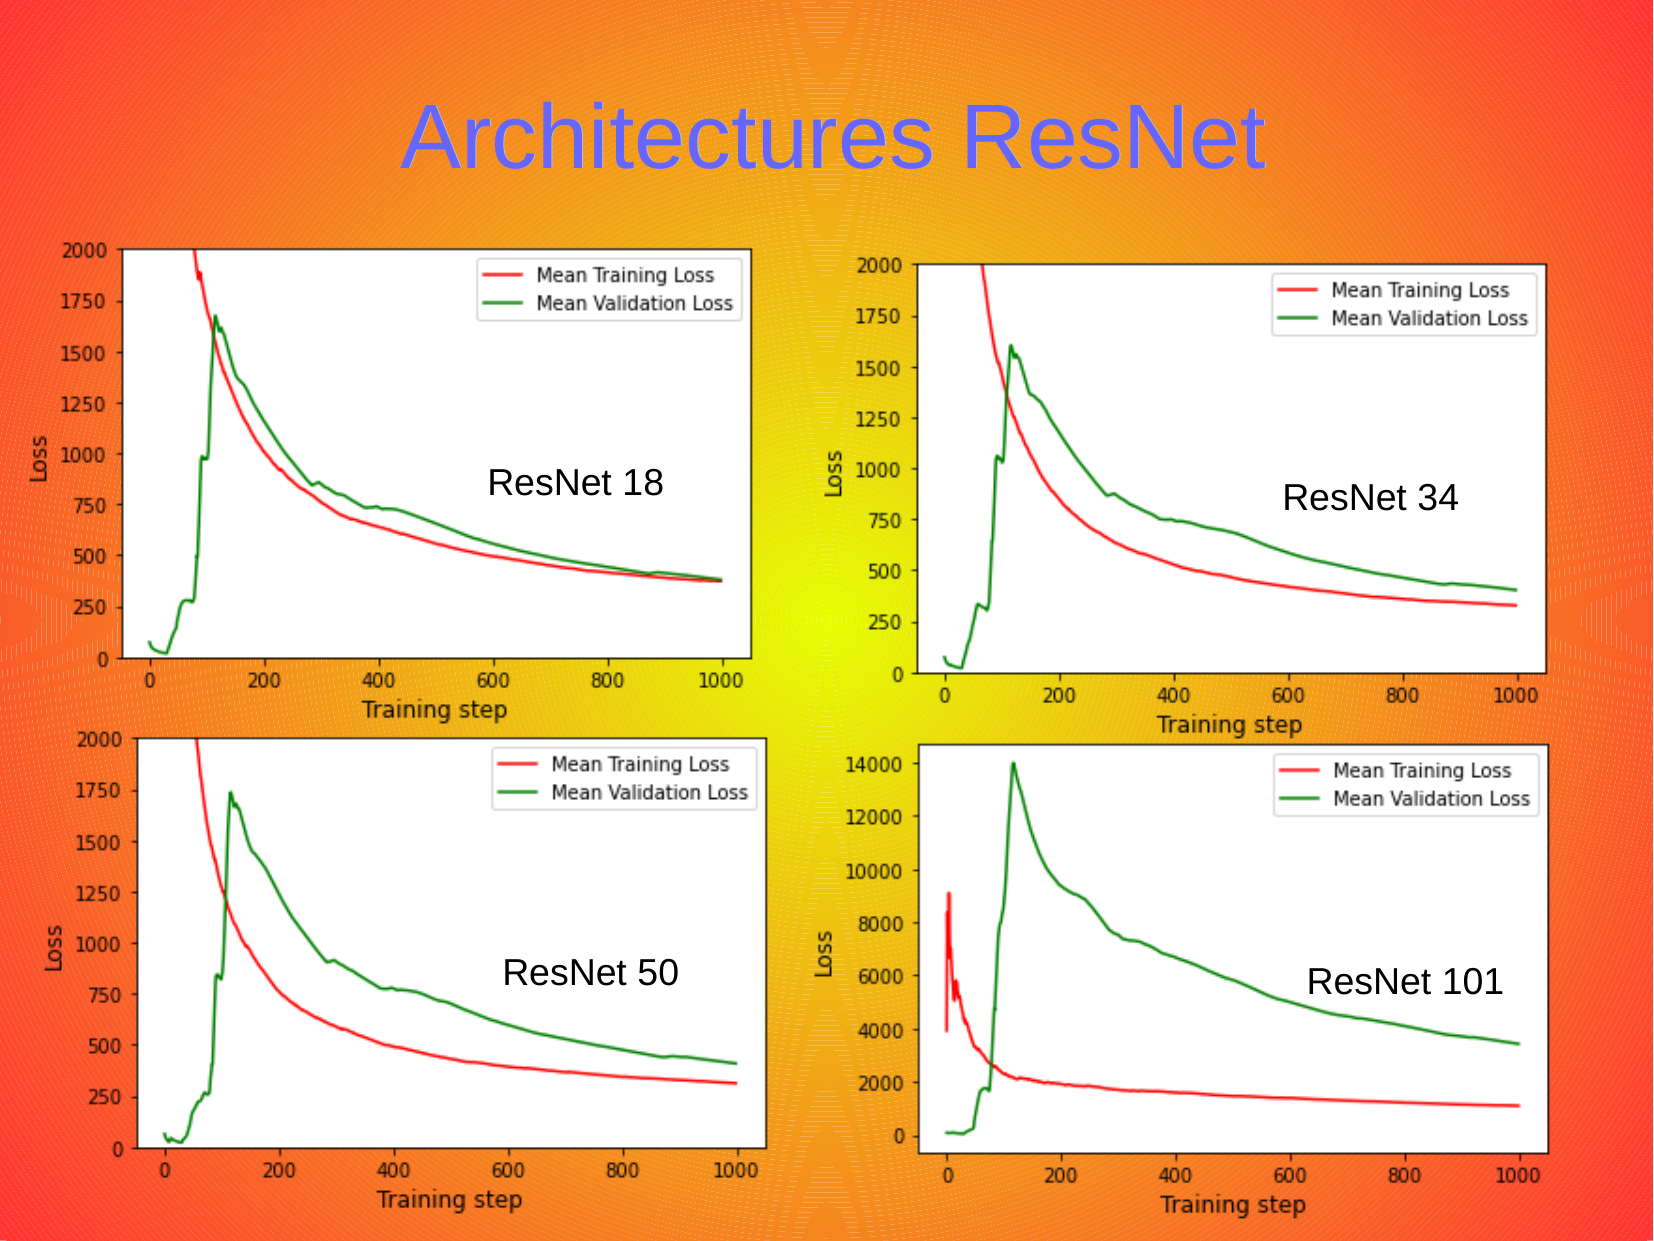

# Architectures ResNet
					ResNet 18
					ResNet 34
					ResNet 50
						ResNet 101